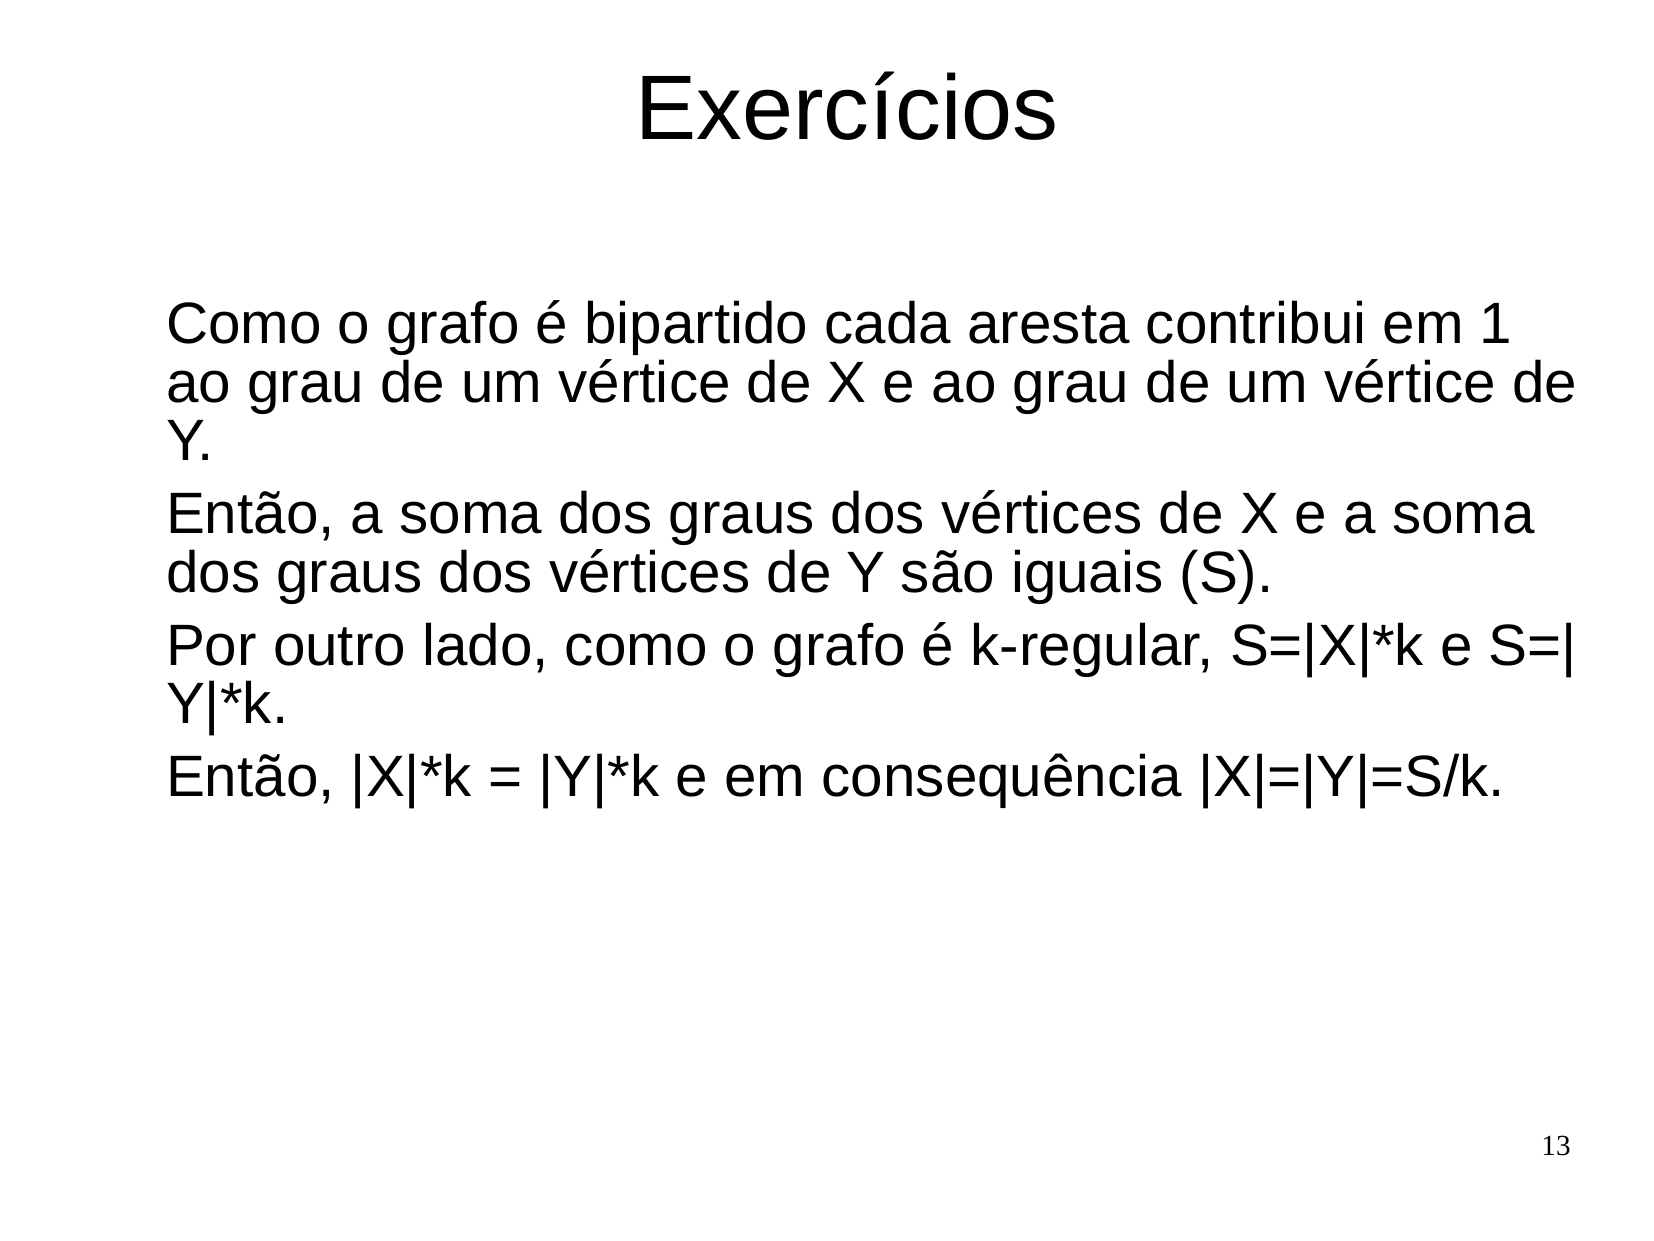

# Exercícios
Como o grafo é bipartido cada aresta contribui em 1 ao grau de um vértice de X e ao grau de um vértice de Y.
Então, a soma dos graus dos vértices de X e a soma dos graus dos vértices de Y são iguais (S).
Por outro lado, como o grafo é k-regular, S=|X|*k e S=|Y|*k.
Então, |X|*k = |Y|*k e em consequência |X|=|Y|=S/k.
13